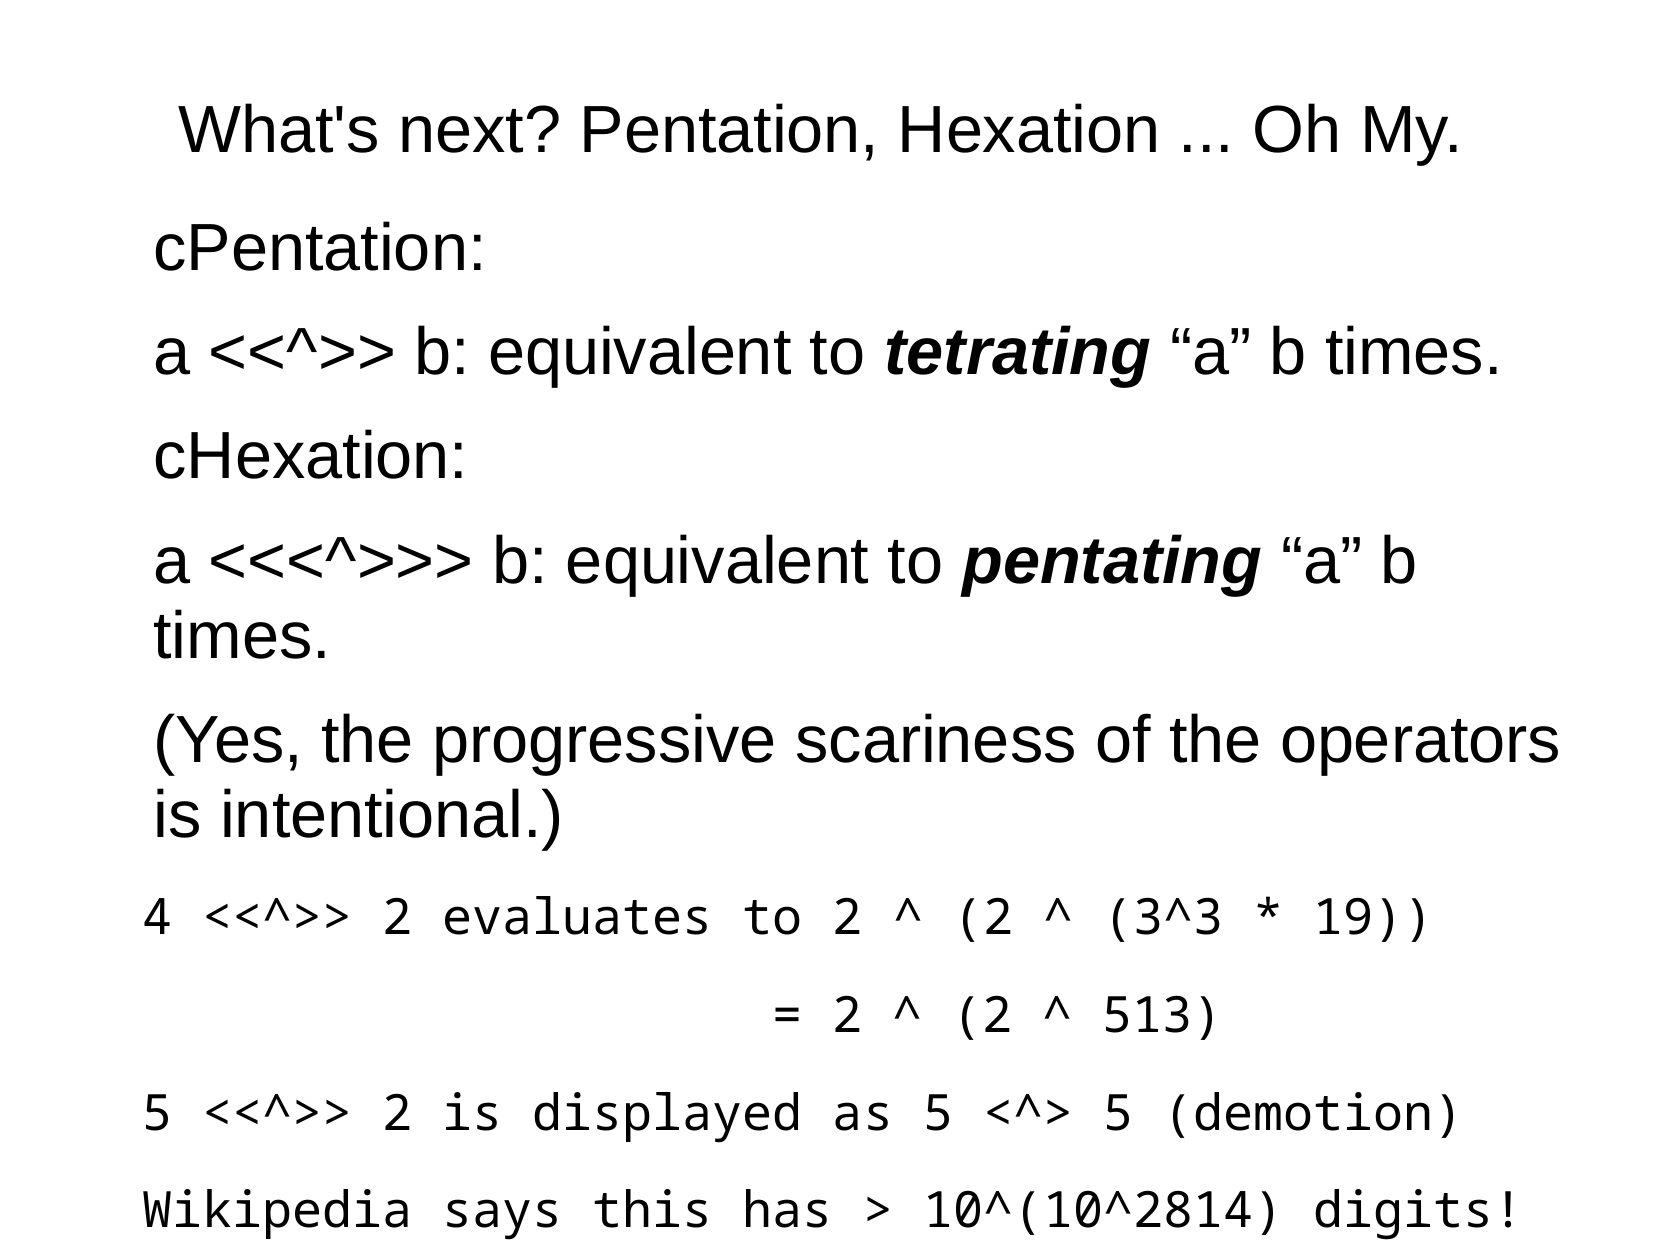

# What's next? Pentation, Hexation ... Oh My.
cPentation:
a <<^>> b: equivalent to tetrating “a” b times.
cHexation:
a <<<^>>> b: equivalent to pentating “a” b times.
(Yes, the progressive scariness of the operators is intentional.)
 4 <<^>> 2 evaluates to 2 ^ (2 ^ (3^3 * 19))
 = 2 ^ (2 ^ 513)
 5 <<^>> 2 is displayed as 5 <^> 5 (demotion)
 Wikipedia says this has > 10^(10^2814) digits!